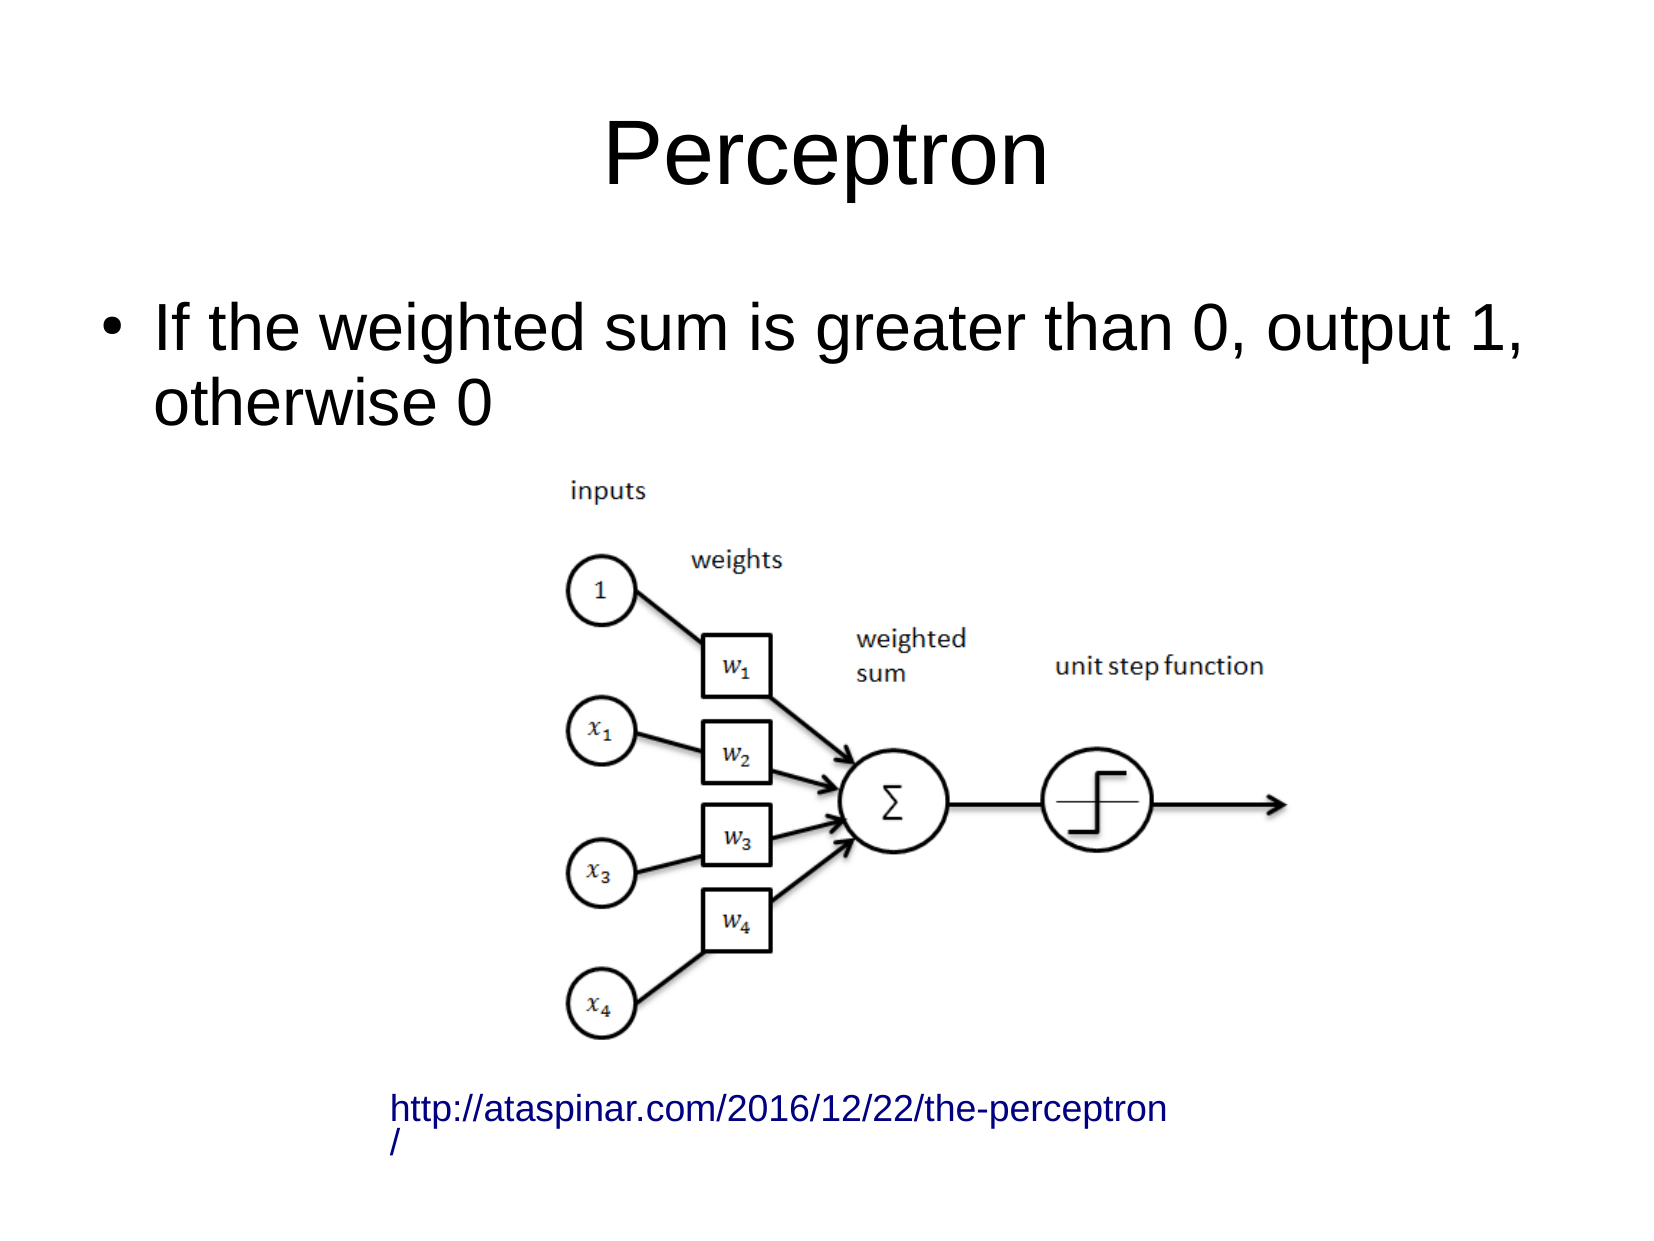

# Perceptron
If the weighted sum is greater than 0, output 1, otherwise 0
http://ataspinar.com/2016/12/22/the-perceptron/